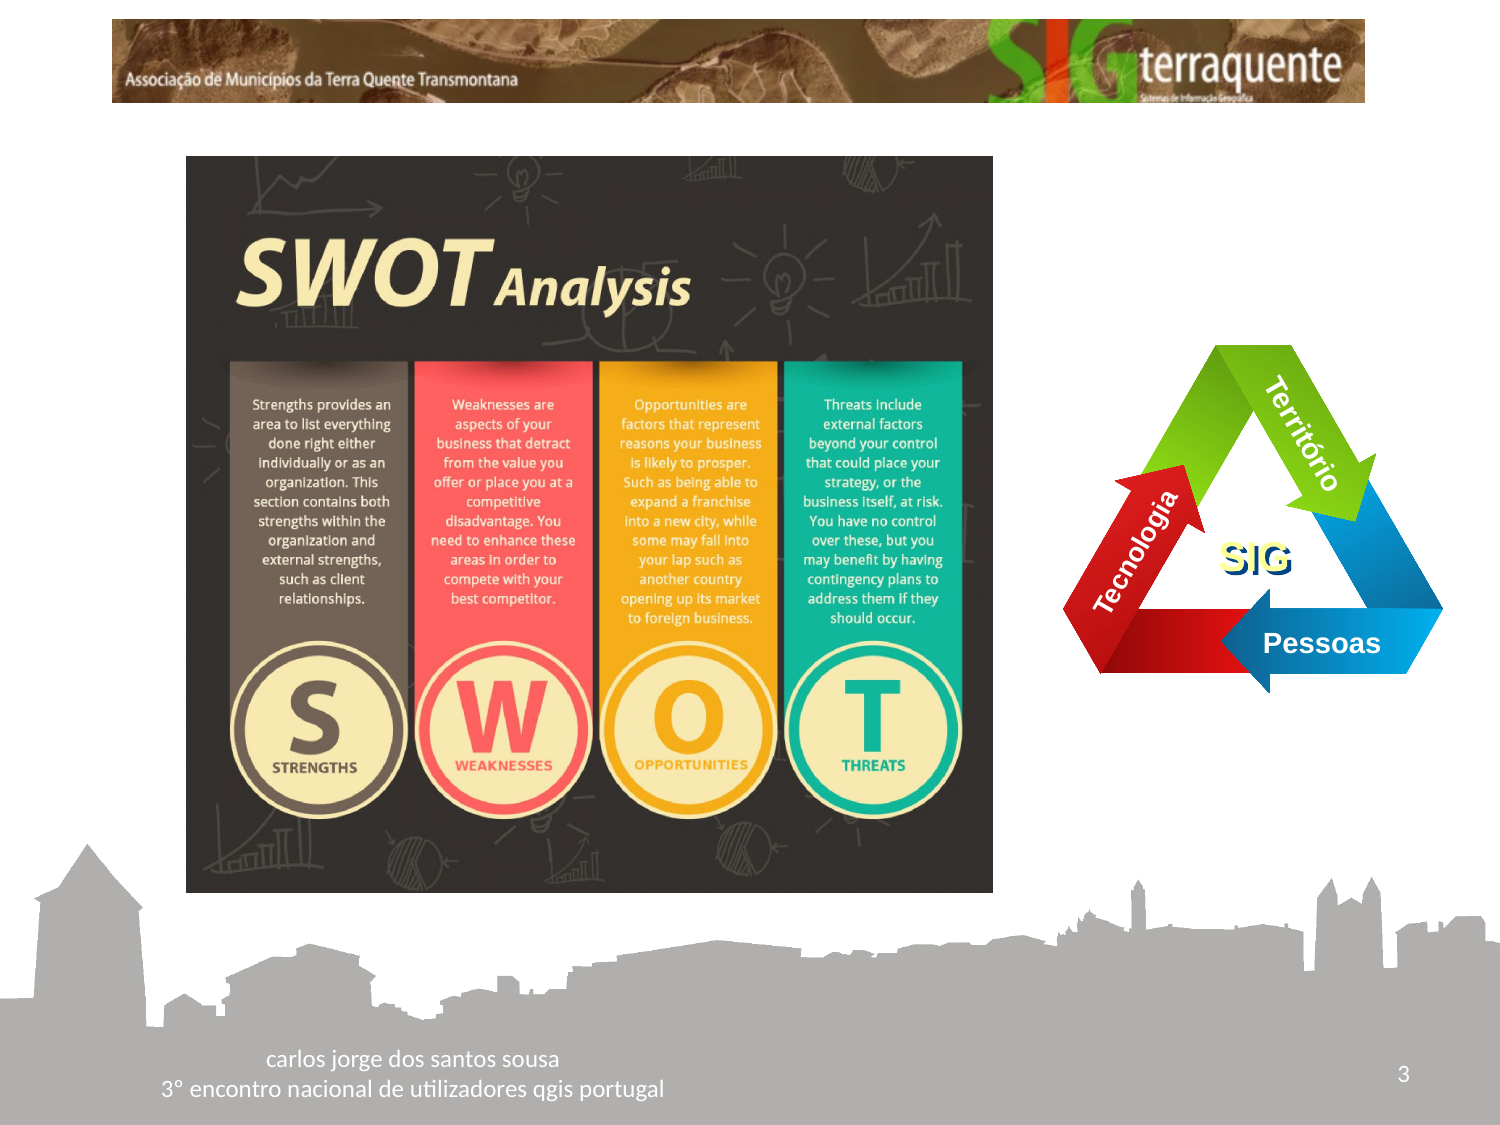

#
Território
SIG
Tecnologia
Pessoas
carlos jorge dos santos sousa
3º encontro nacional de utilizadores qgis portugal